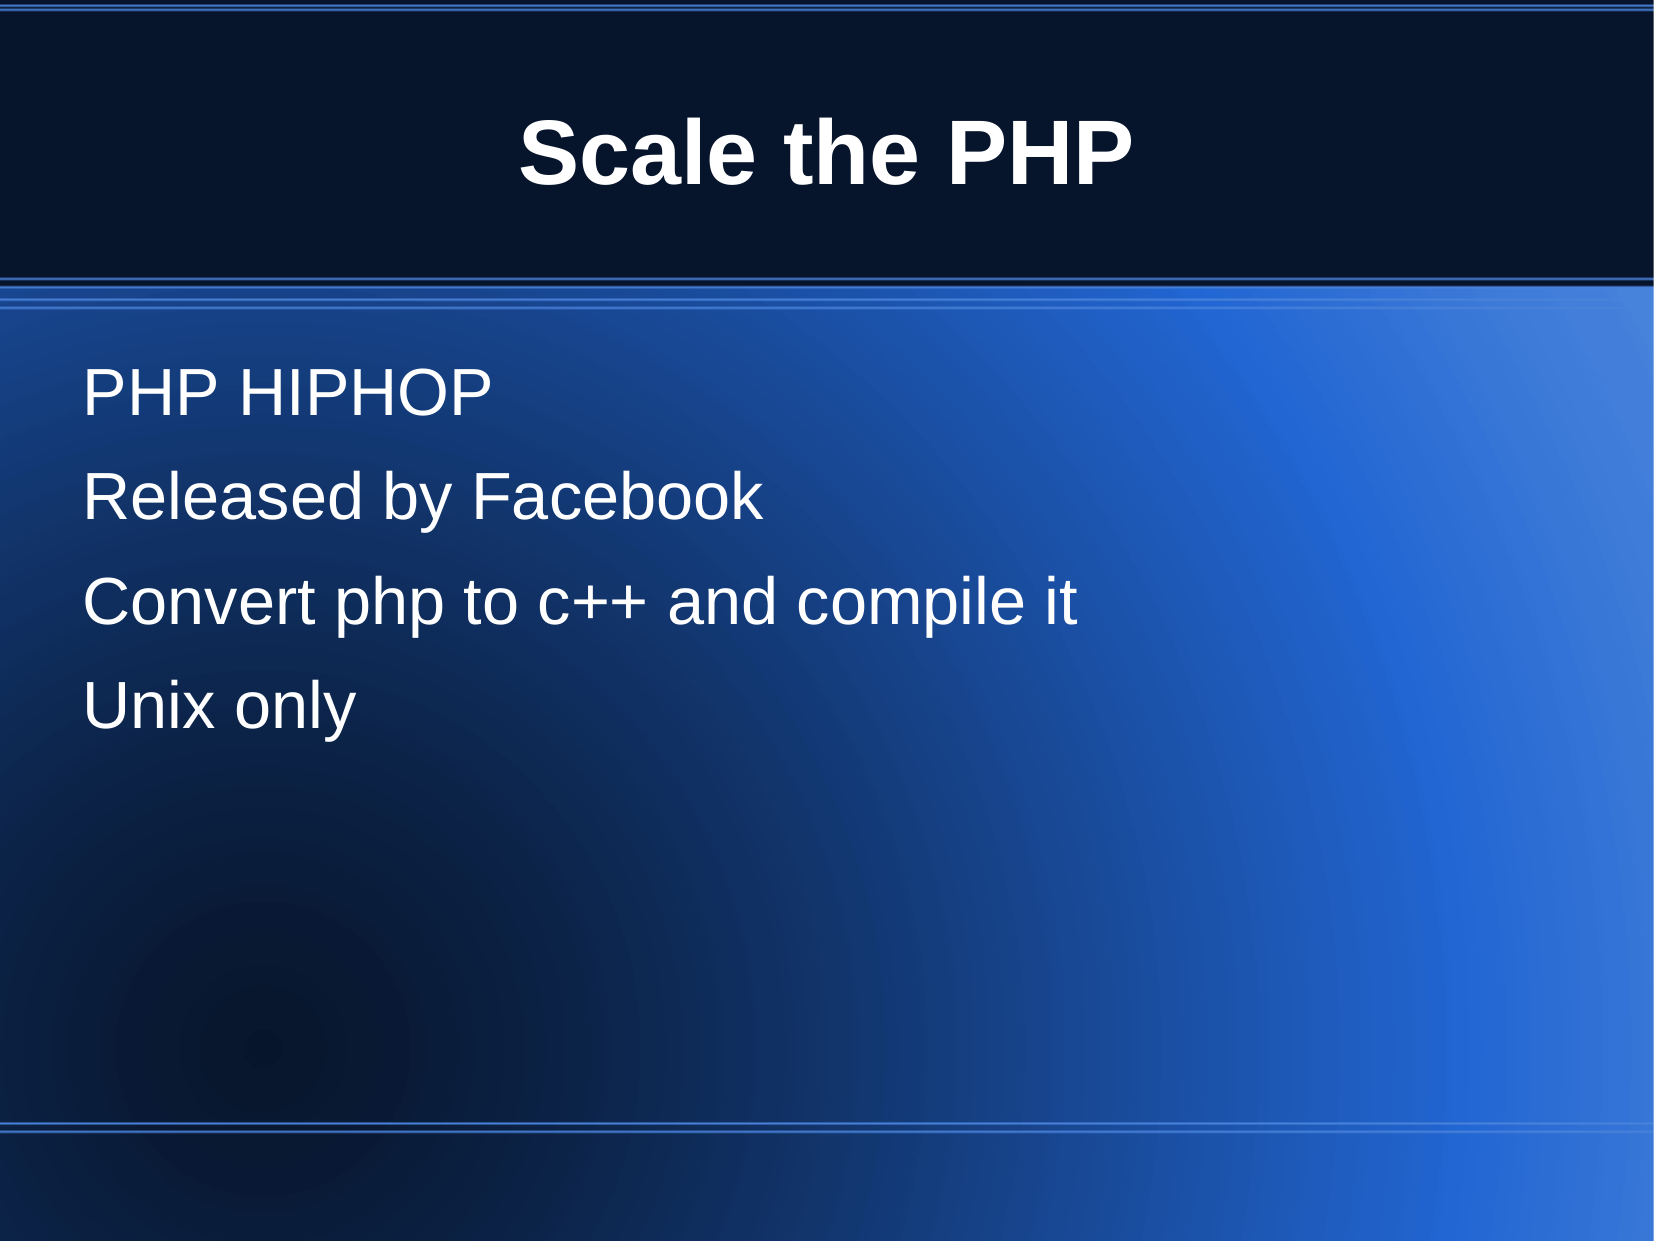

# Scale the PHP
PHP HIPHOP
Released by Facebook
Convert php to c++ and compile it
Unix only